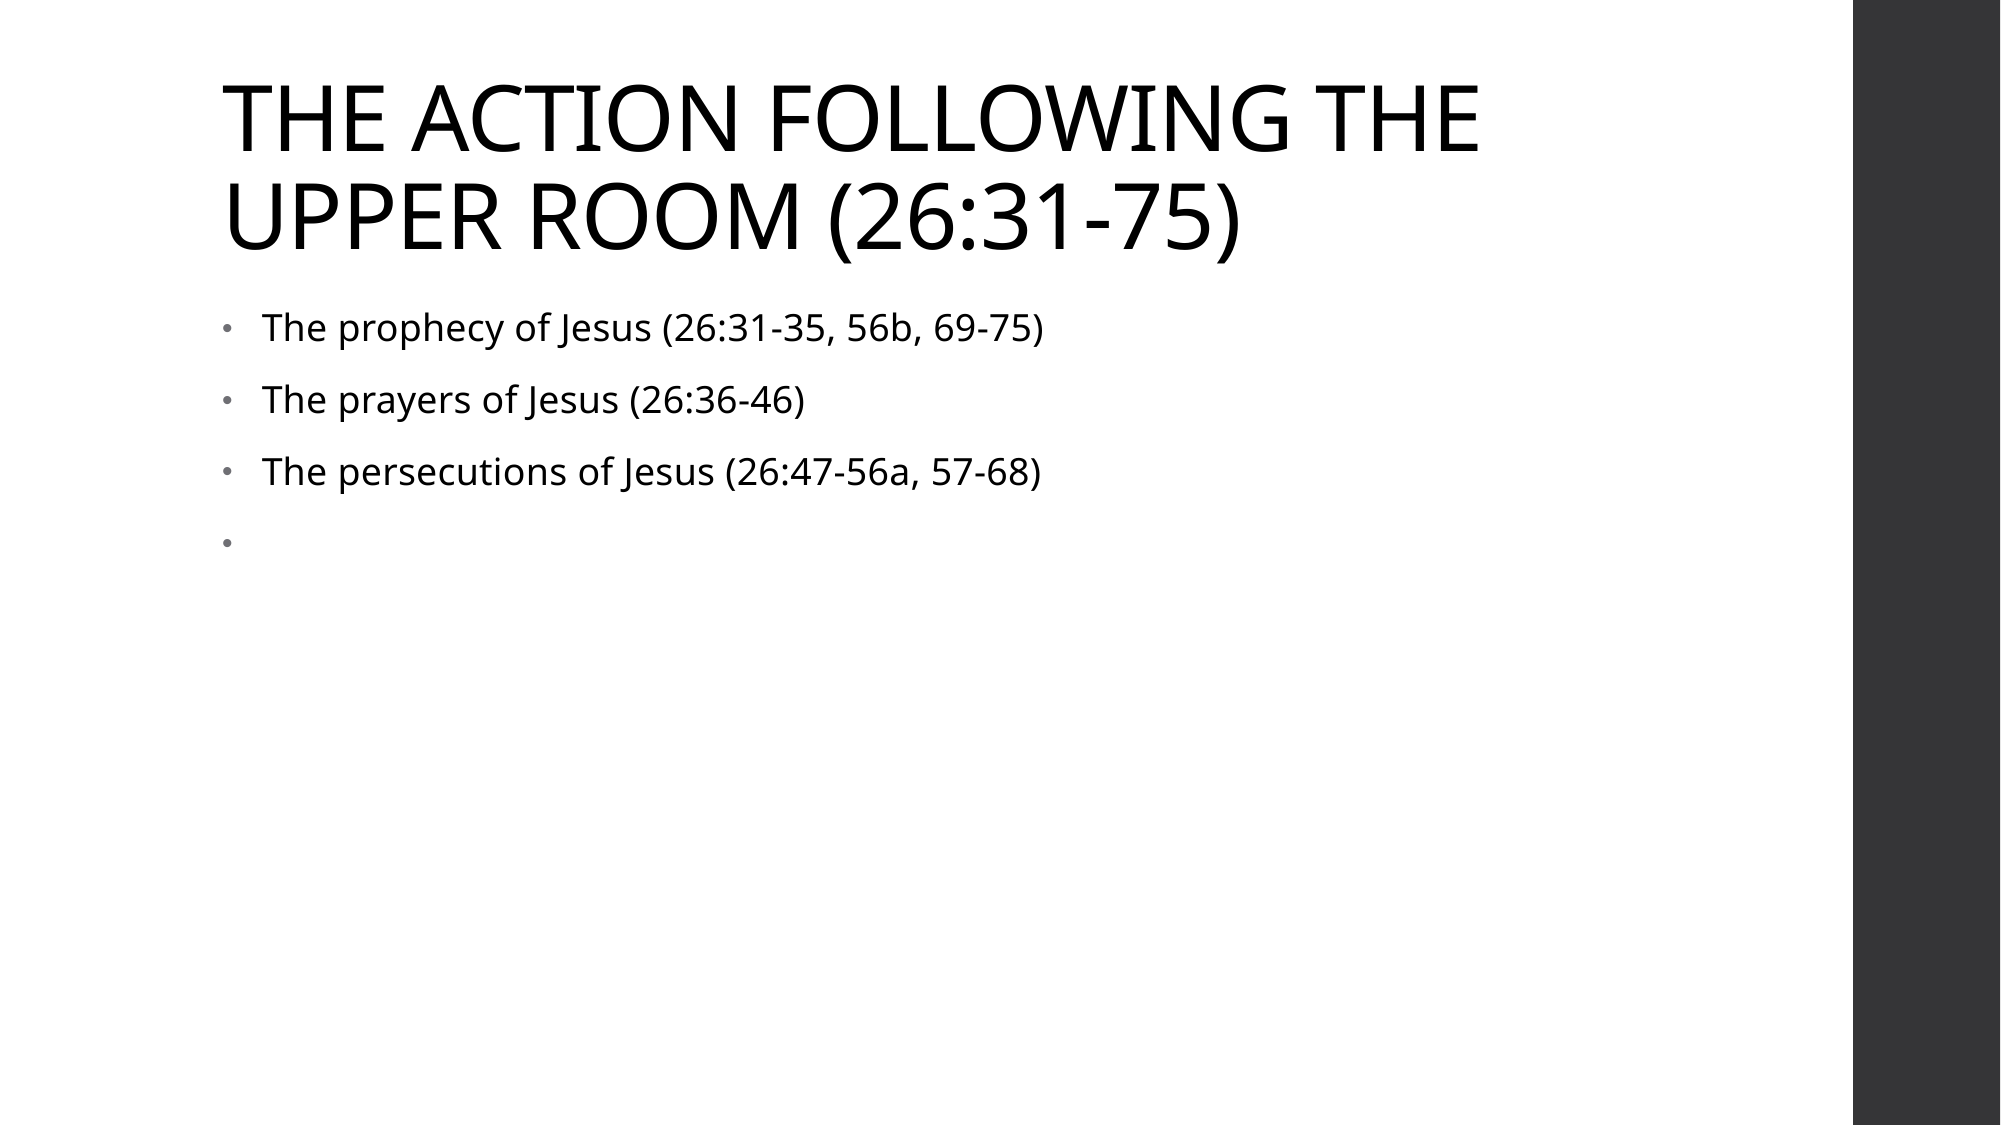

# THE ACTION FOLLOWING THE UPPER ROOM (26:31-75)
 The prophecy of Jesus (26:31-35, 56b, 69-75)
 The prayers of Jesus (26:36-46)
 The persecutions of Jesus (26:47-56a, 57-68)